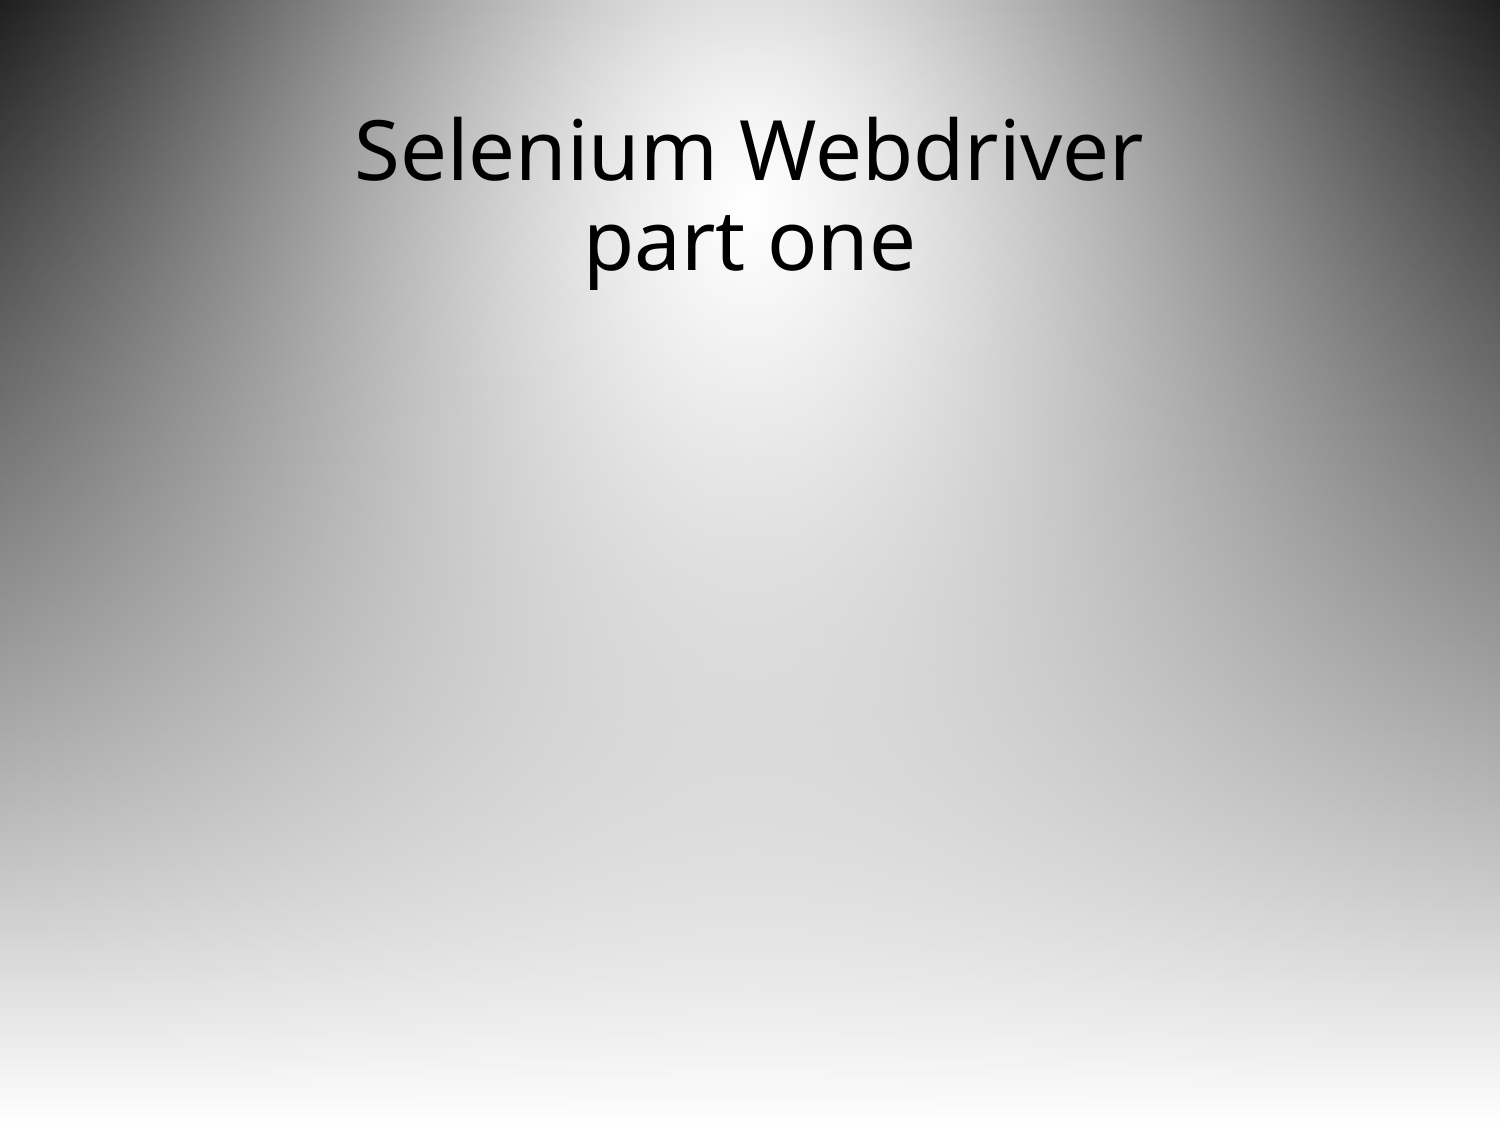

# Selenium Webdriver part one
3736NY 11/12/2018
Presentation by Maidul Hossain
Core java